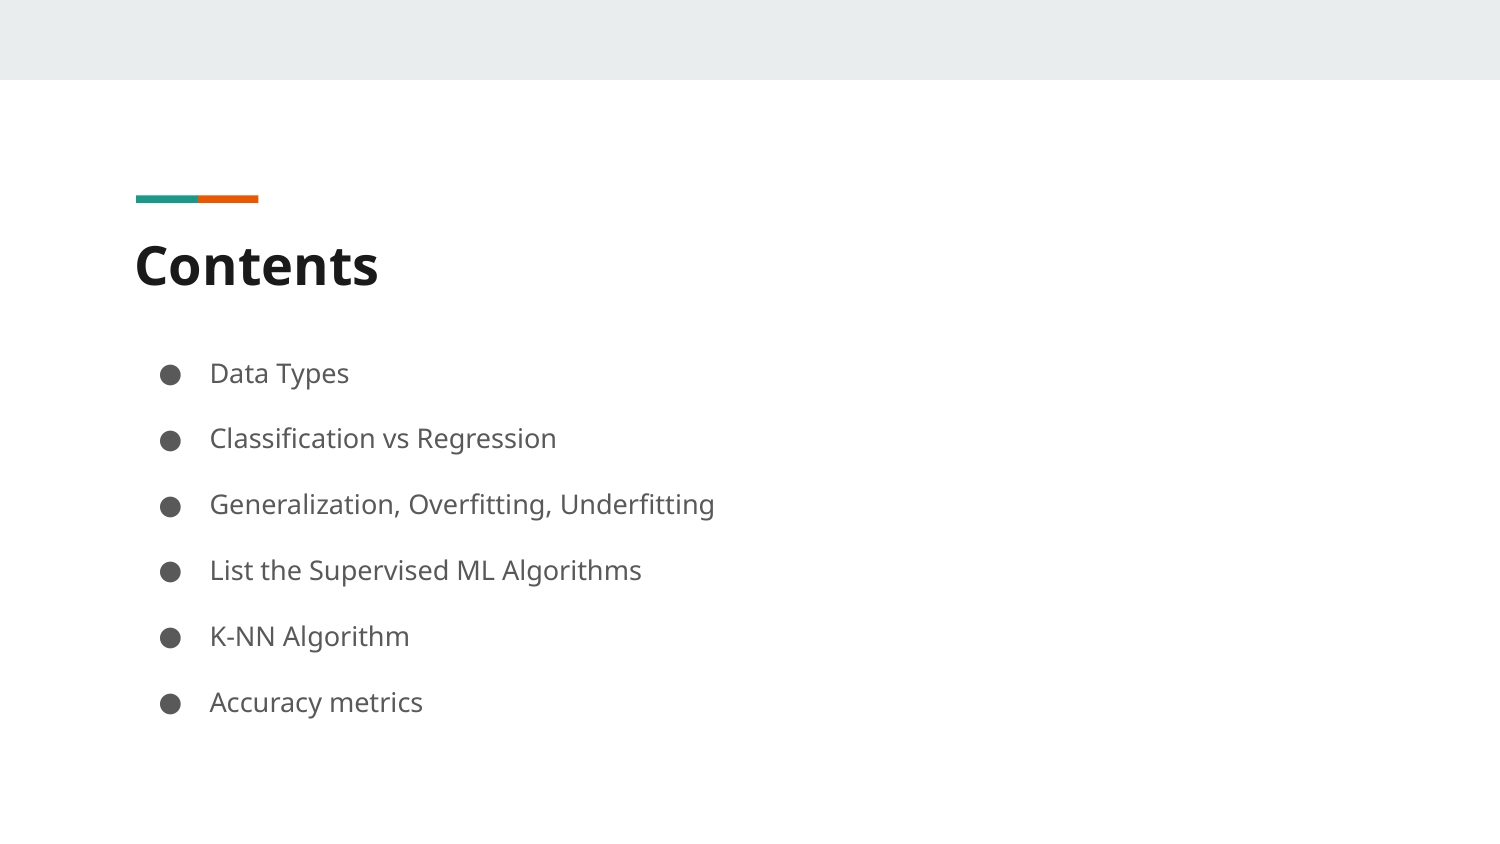

# Contents
Data Types
Classification vs Regression
Generalization, Overfitting, Underfitting
List the Supervised ML Algorithms
K-NN Algorithm
Accuracy metrics